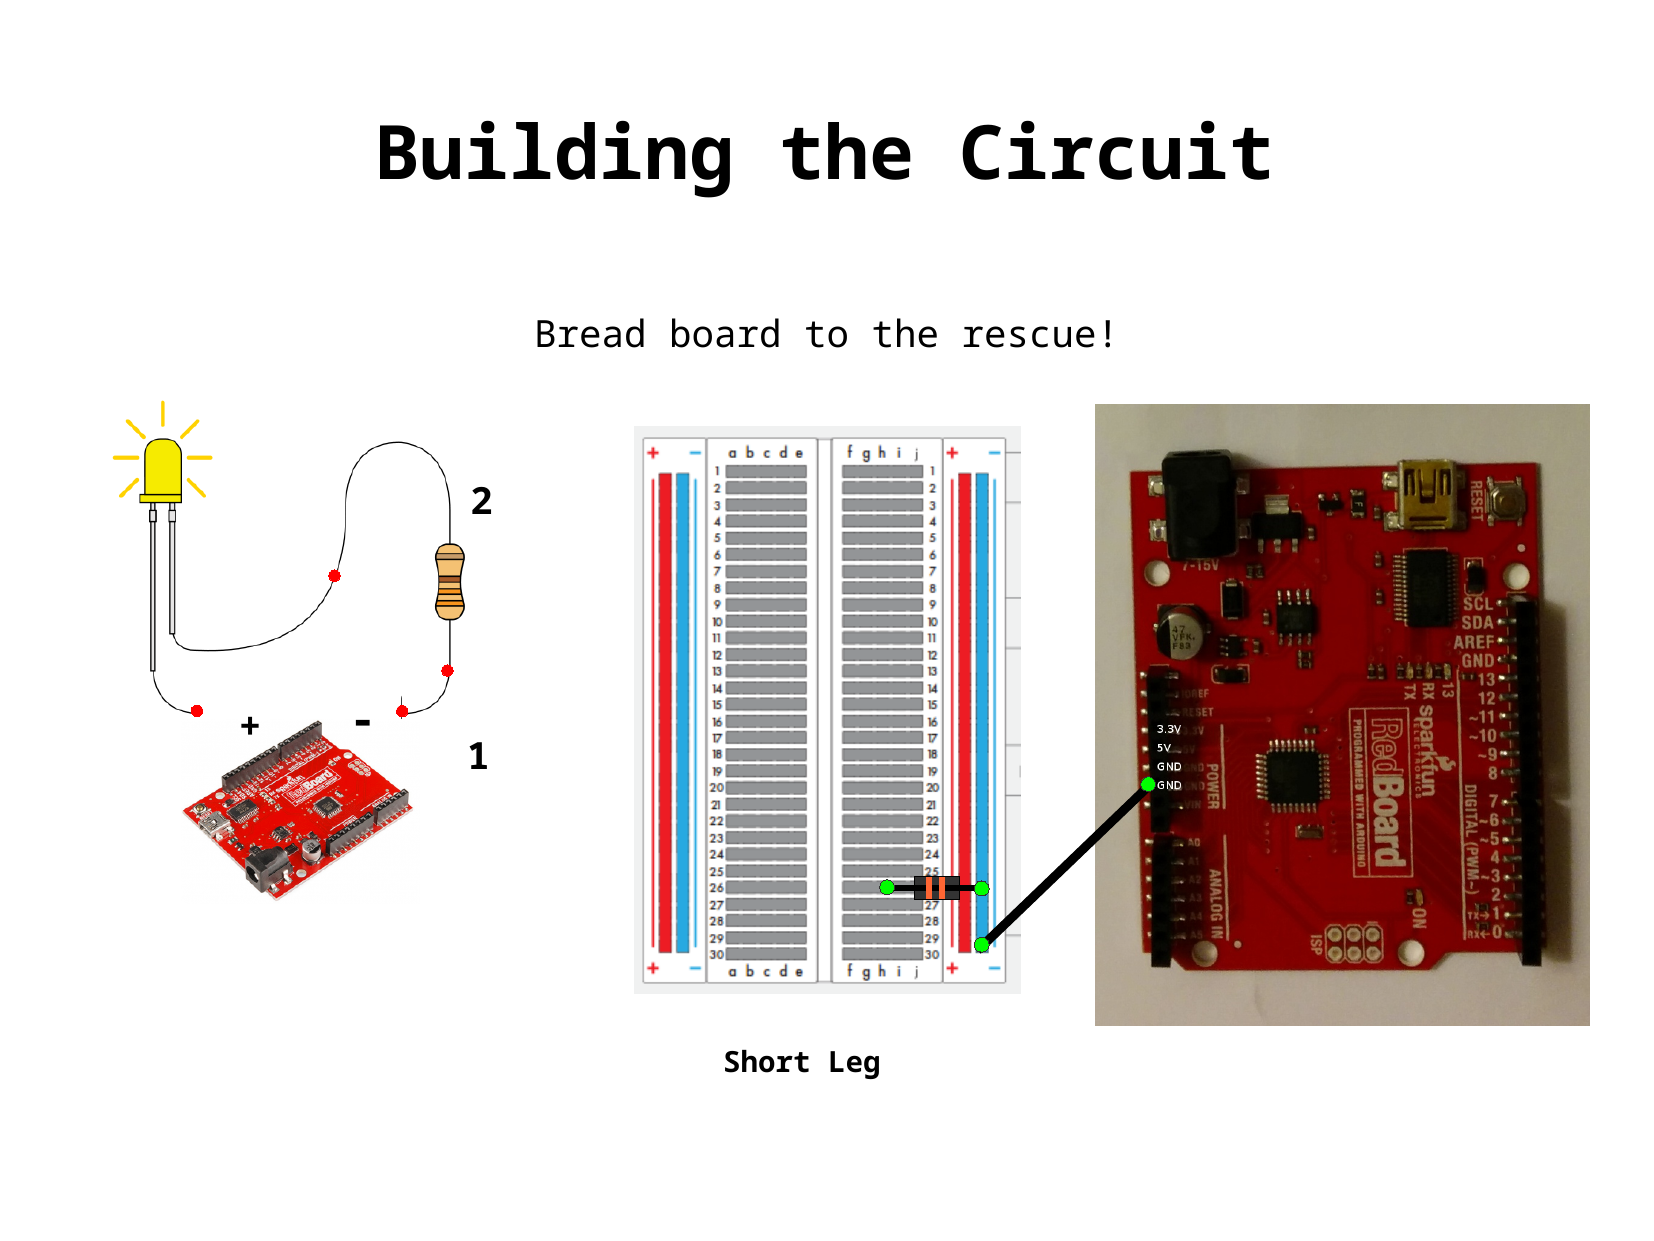

Building the Circuit
Bread board to the rescue!
2
-
+
1
Short Leg